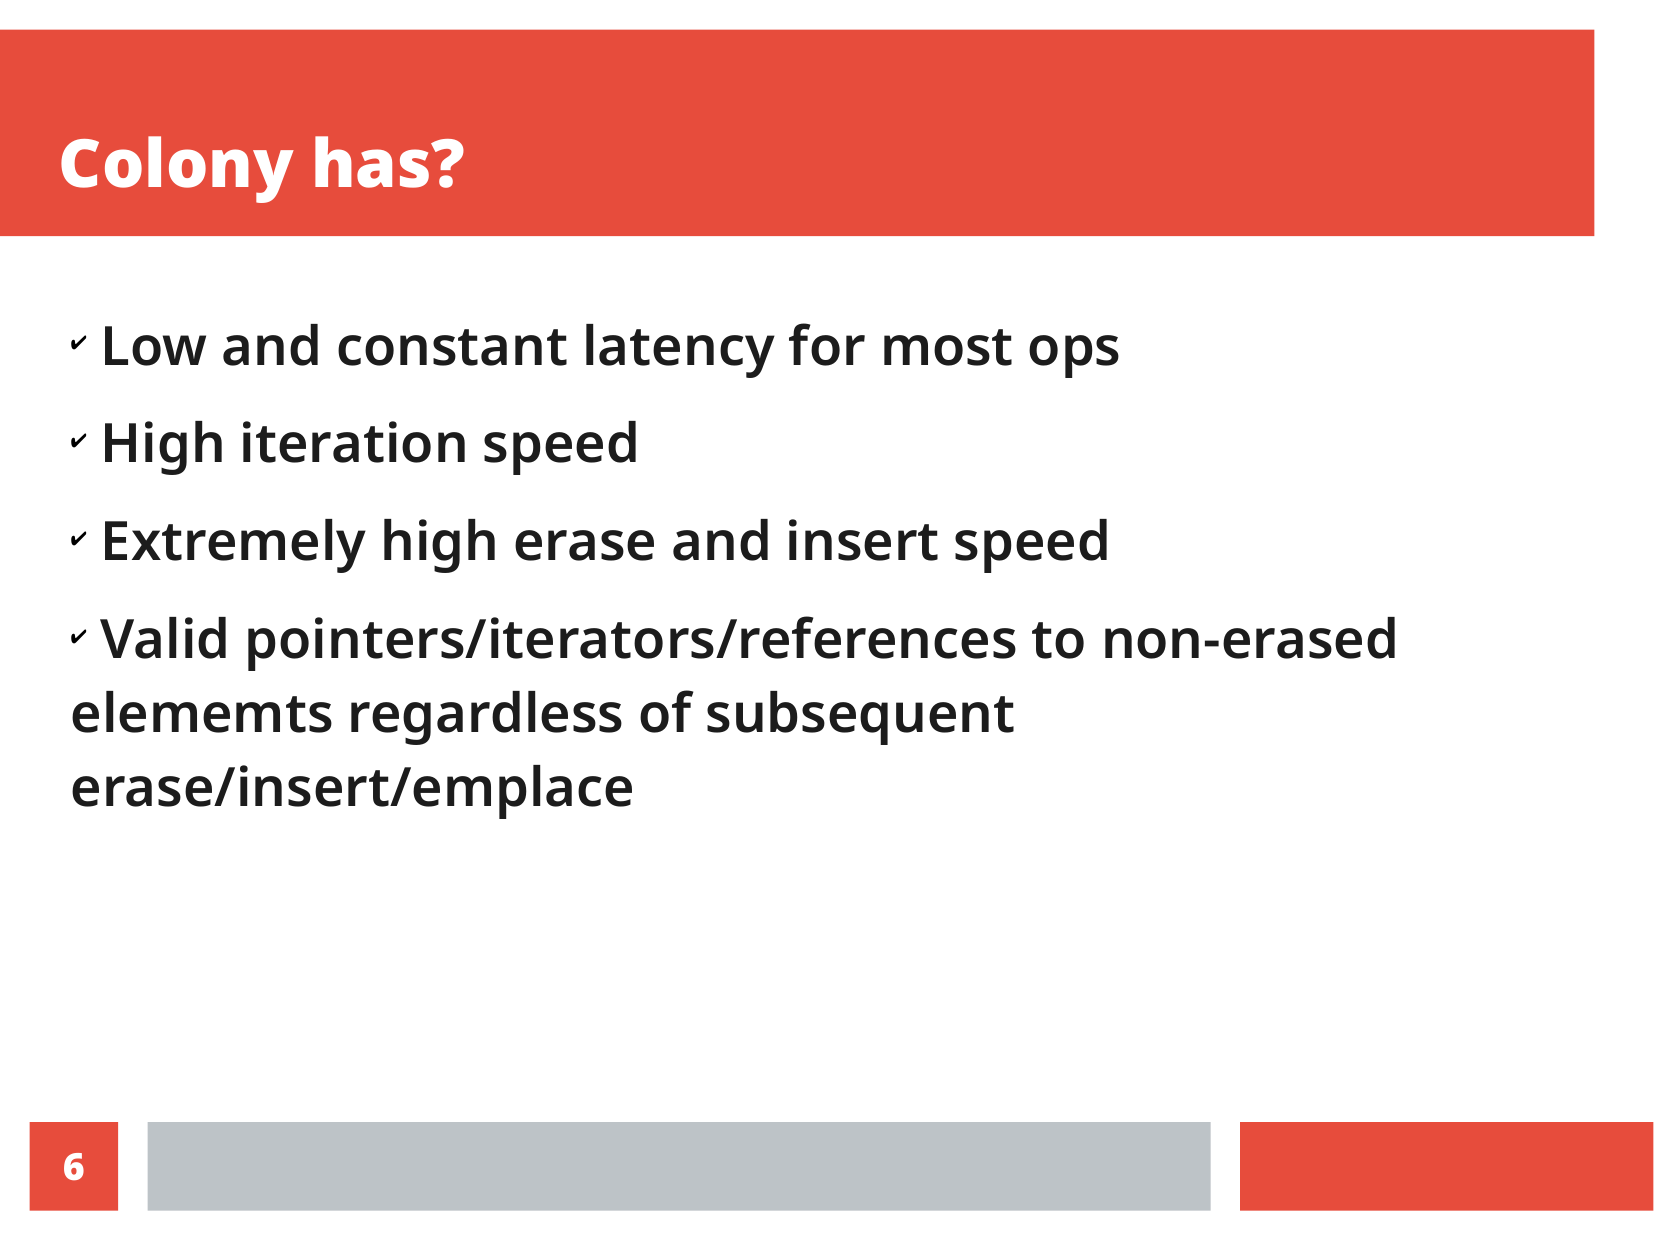

# Colony has?
 Low and constant latency for most ops
 High iteration speed
 Extremely high erase and insert speed
 Valid pointers/iterators/references to non-erased elememts regardless of subsequent erase/insert/emplace
6